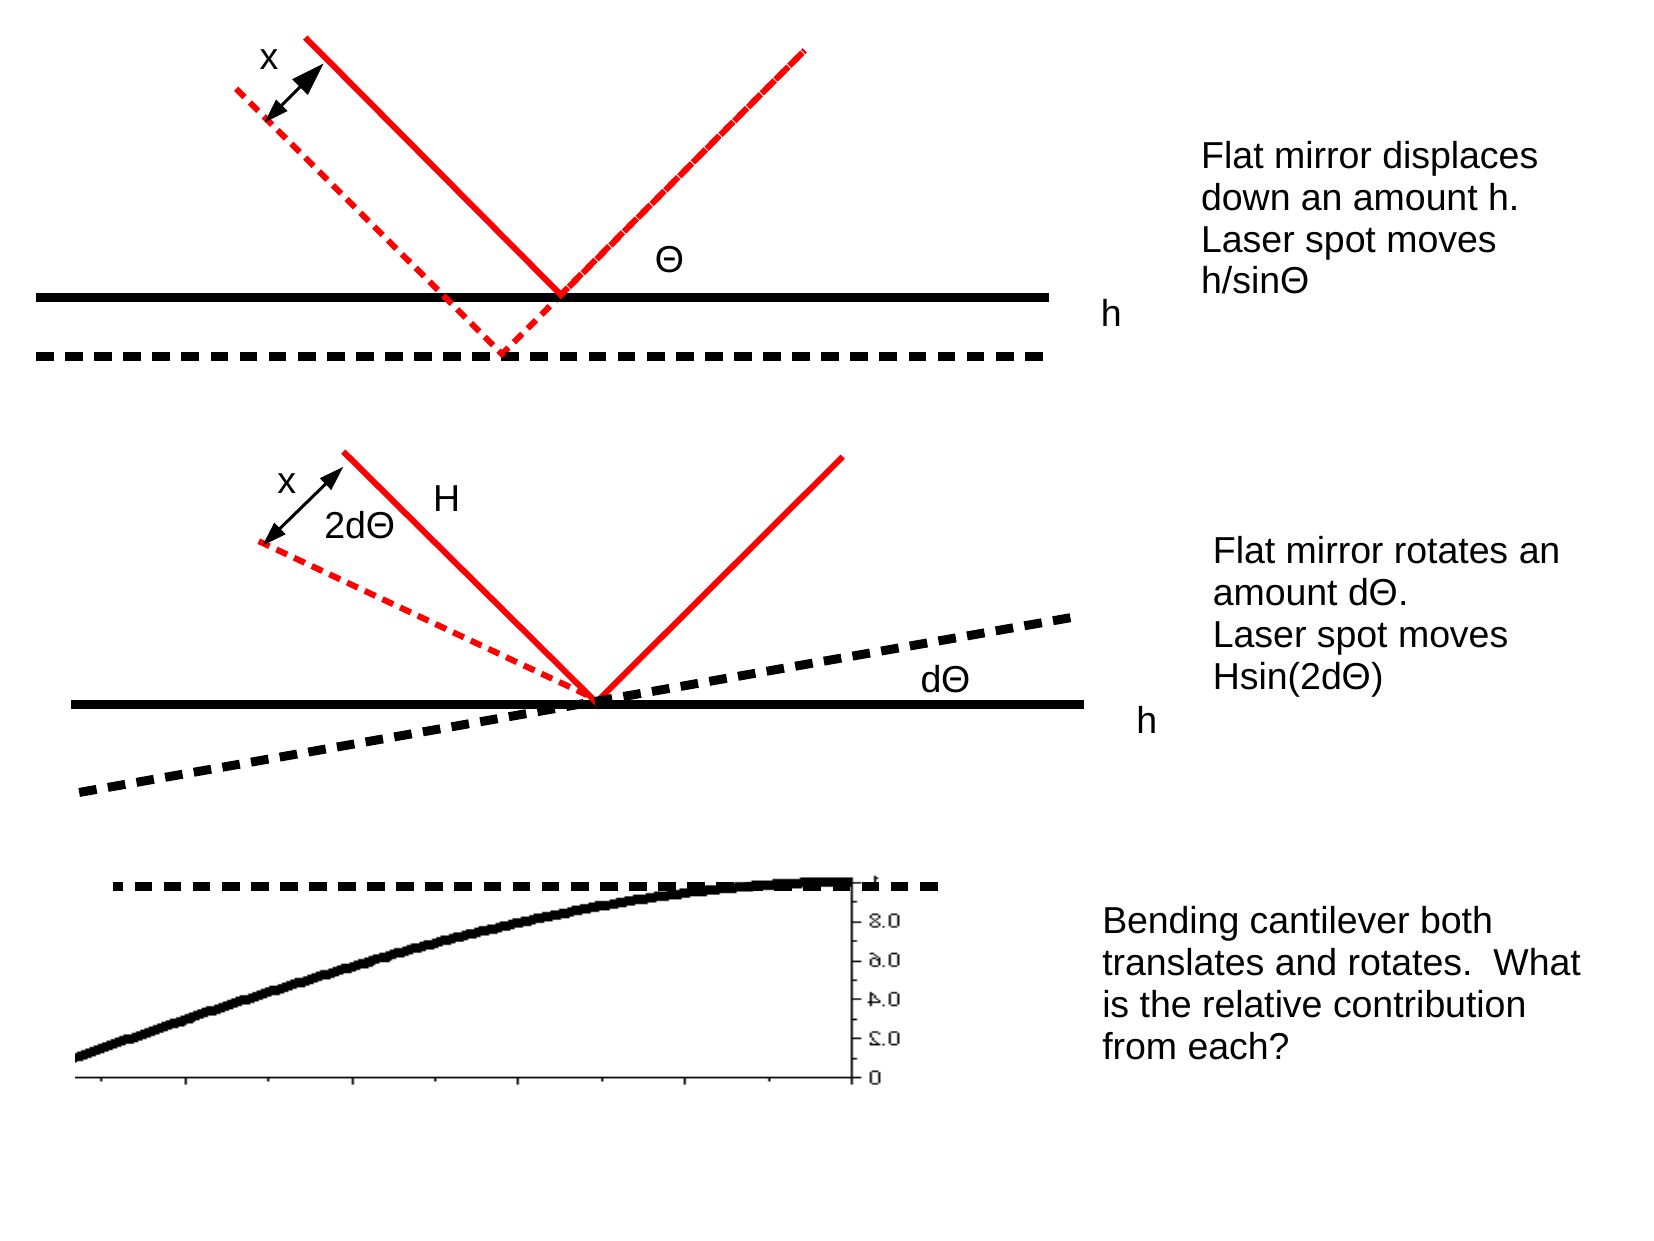

x
Flat mirror displaces down an amount h.
Laser spot moves h/sinΘ
Θ
h
x
H
2dΘ
Flat mirror rotates an amount dΘ.
Laser spot moves Hsin(2dΘ)
dΘ
h
Bending cantilever both translates and rotates. What is the relative contribution from each?